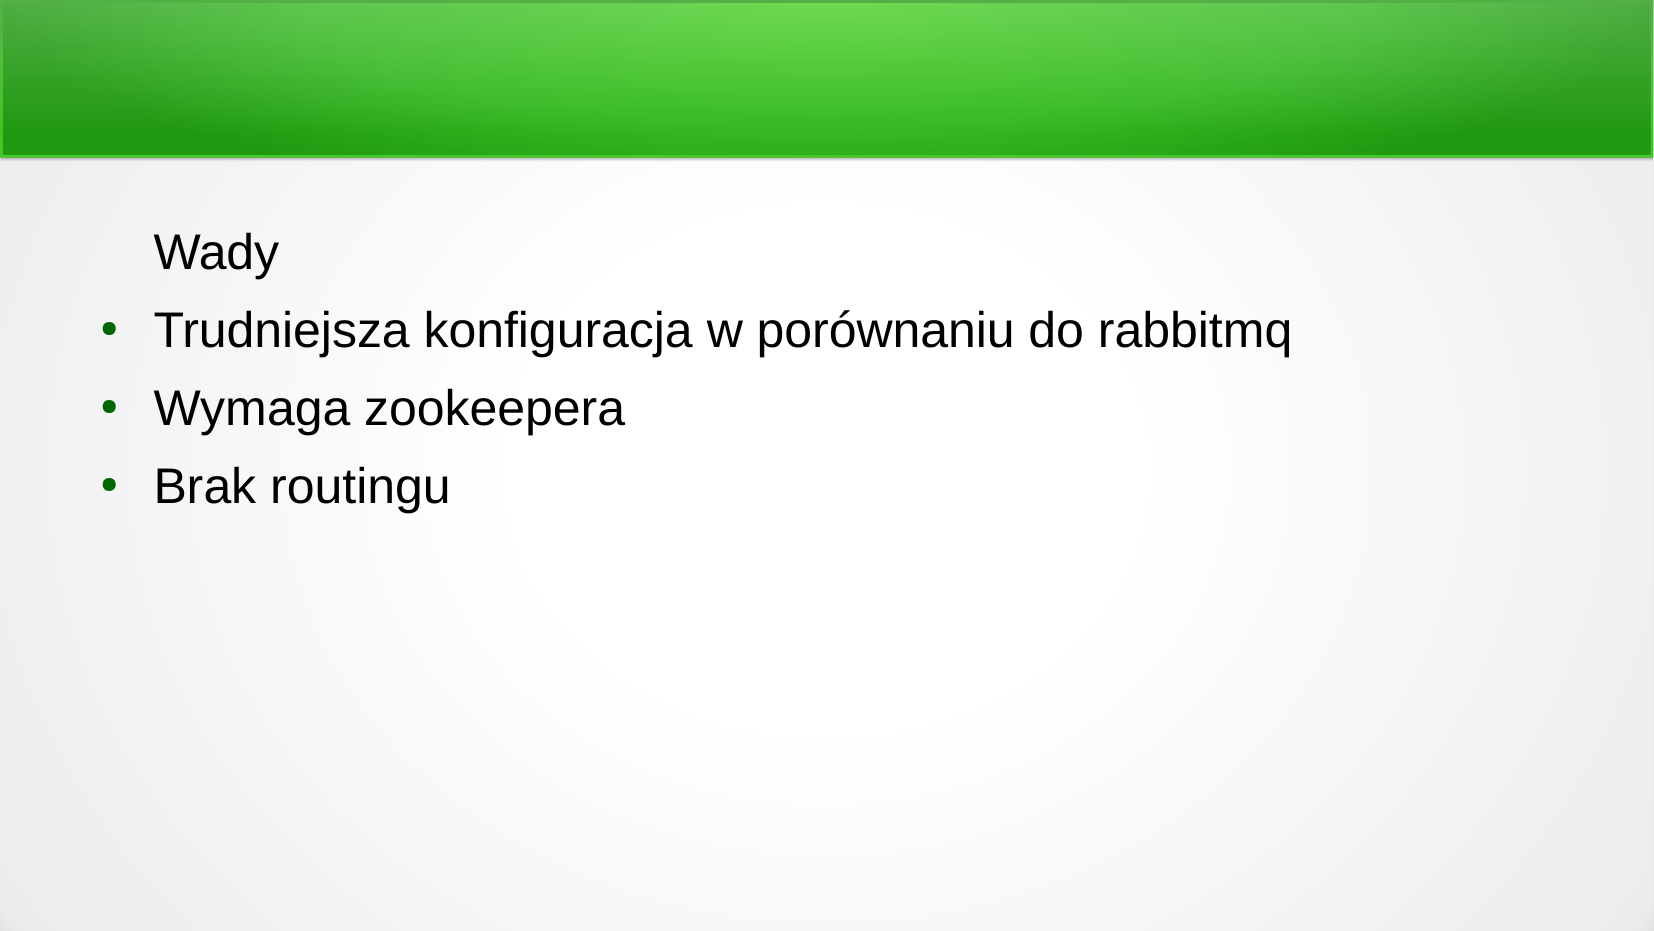

#
Wady
Trudniejsza konfiguracja w porównaniu do rabbitmq
Wymaga zookeepera
Brak routingu